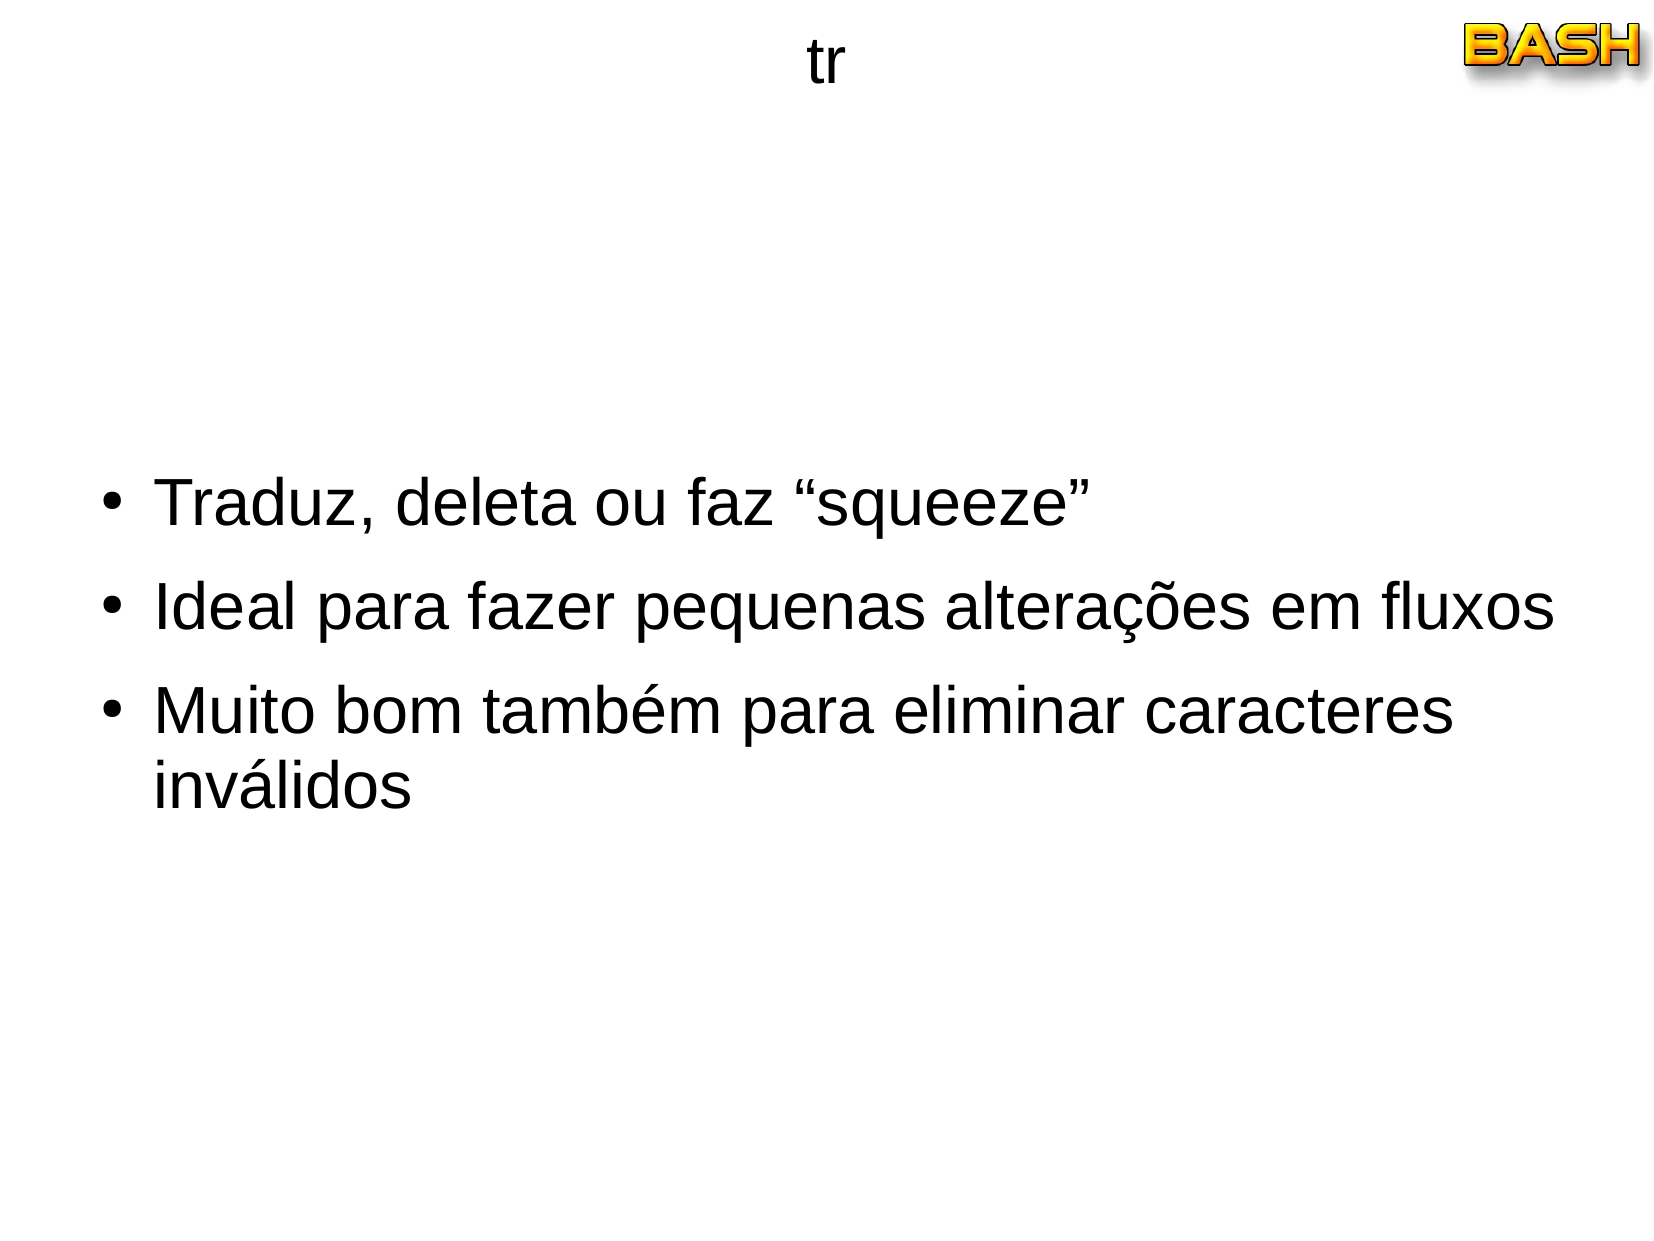

# tr
Traduz, deleta ou faz “squeeze”
Ideal para fazer pequenas alterações em fluxos
Muito bom também para eliminar caracteres inválidos